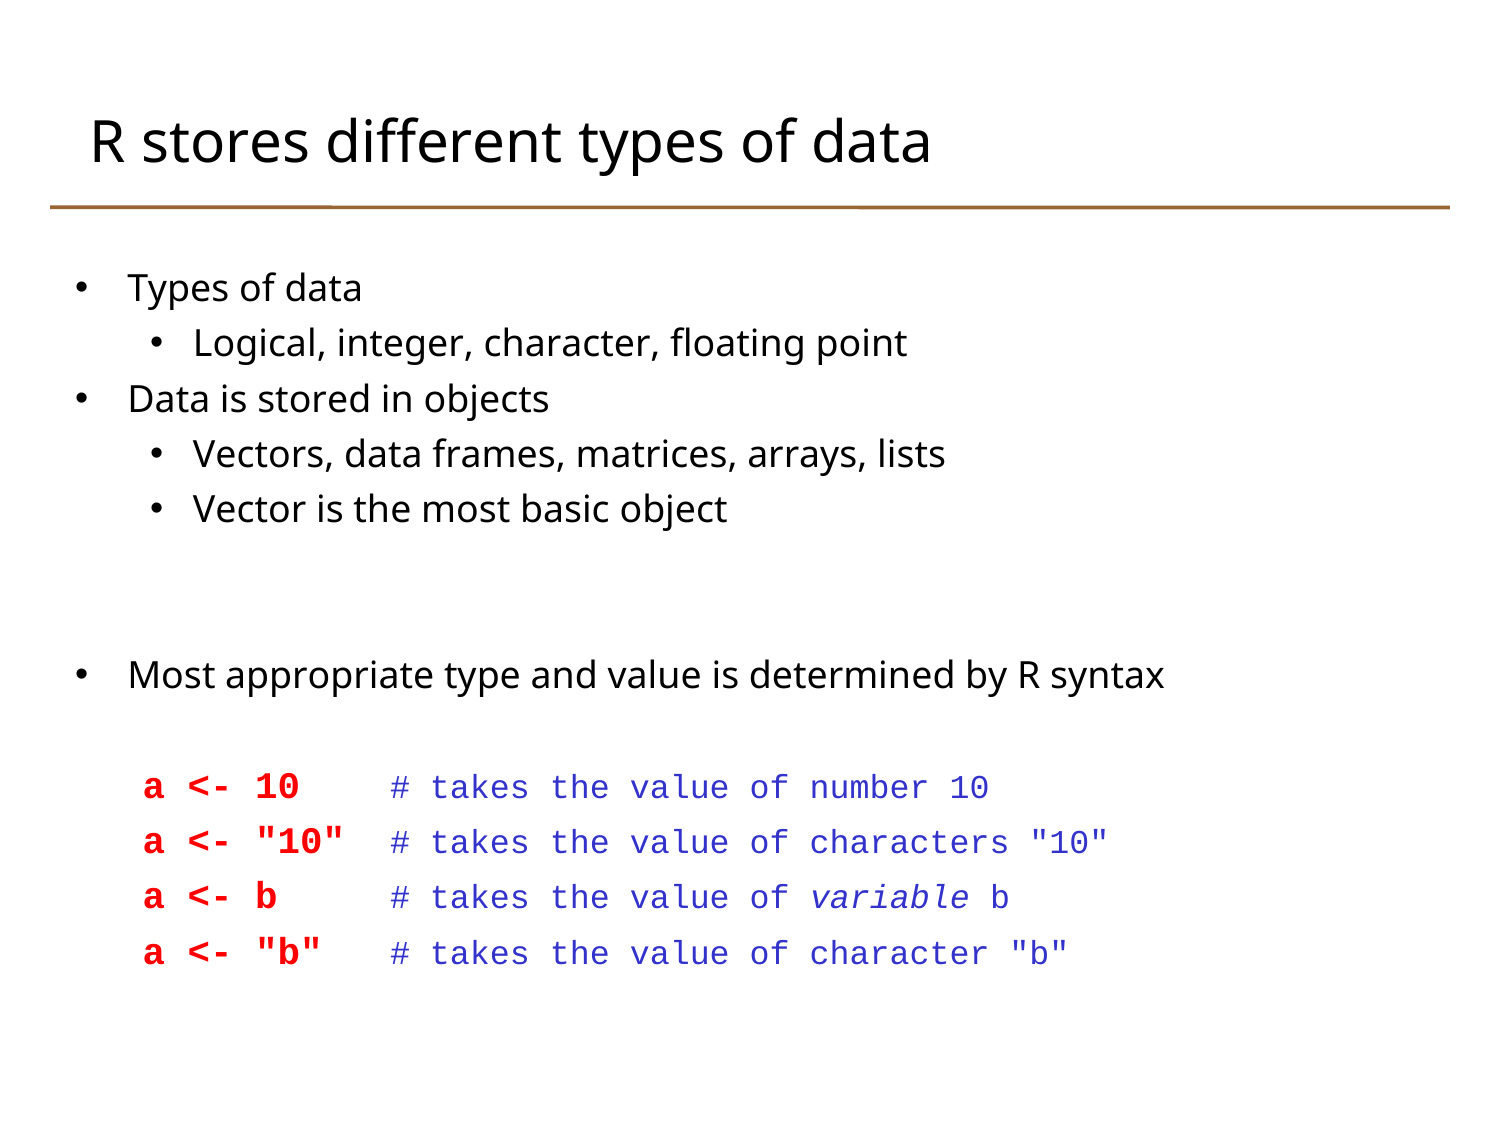

R stores different types of data
Types of data
Logical, integer, character, floating point
Data is stored in objects
Vectors, data frames, matrices, arrays, lists
Vector is the most basic object
Most appropriate type and value is determined by R syntax
 a <- 10 # takes the value of number 10
 a <- "10" # takes the value of characters "10"
 a <- b # takes the value of variable b
 a <- "b" # takes the value of character "b"